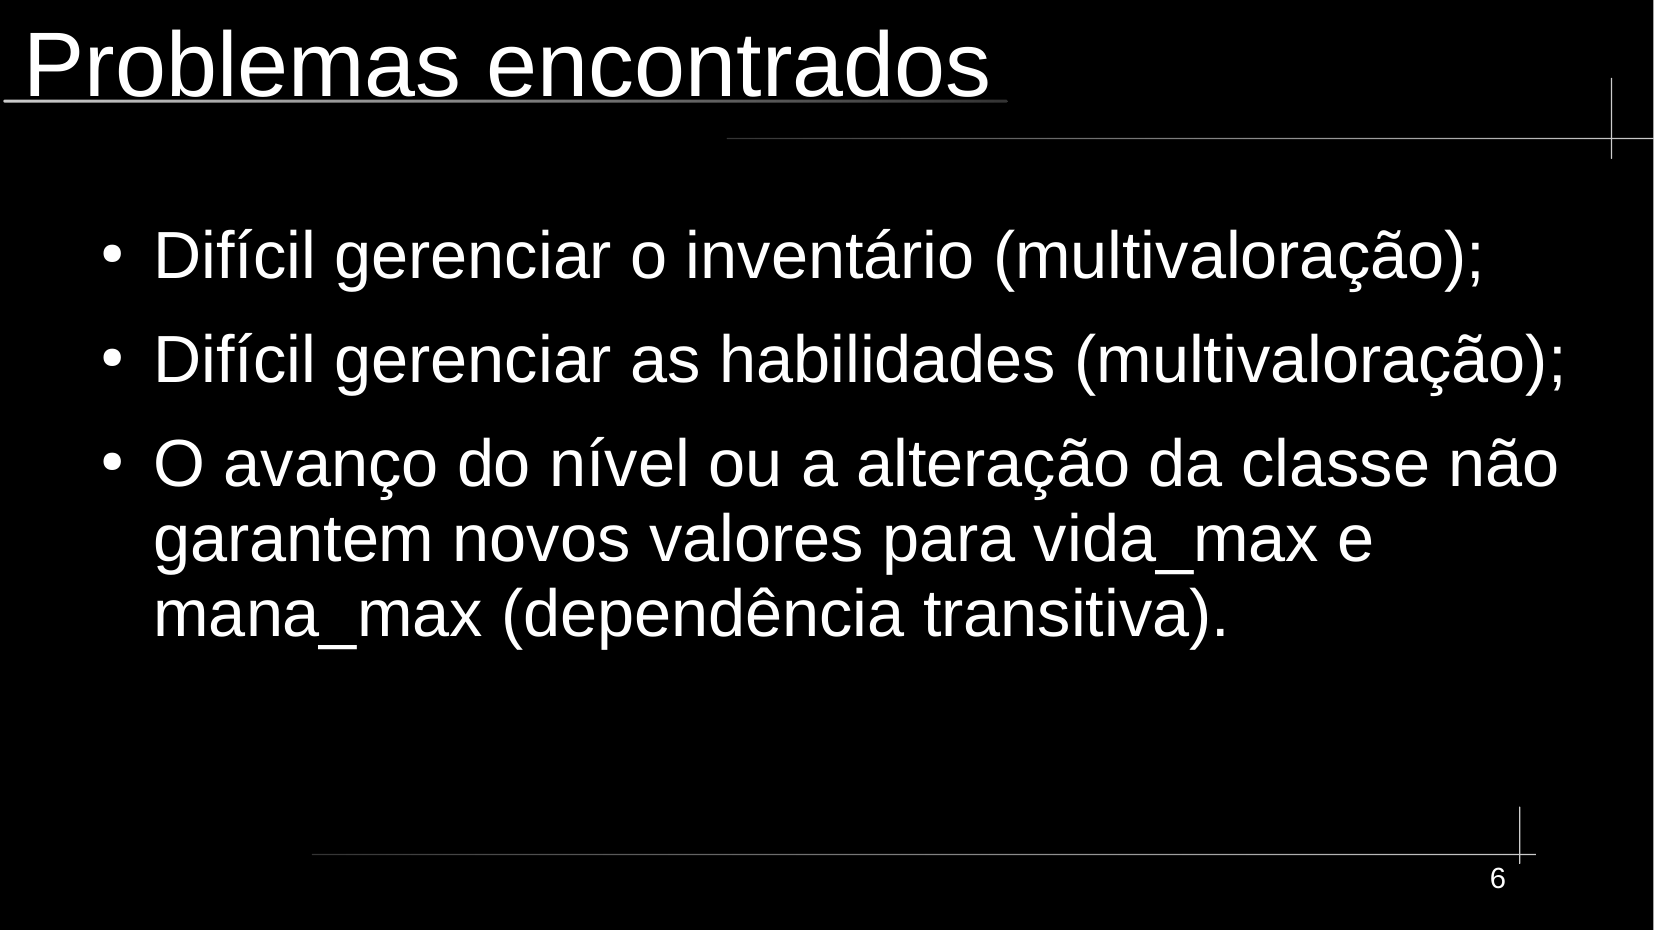

# Problemas encontrados
Difícil gerenciar o inventário (multivaloração);
Difícil gerenciar as habilidades (multivaloração);
O avanço do nível ou a alteração da classe não garantem novos valores para vida_max e mana_max (dependência transitiva).
6